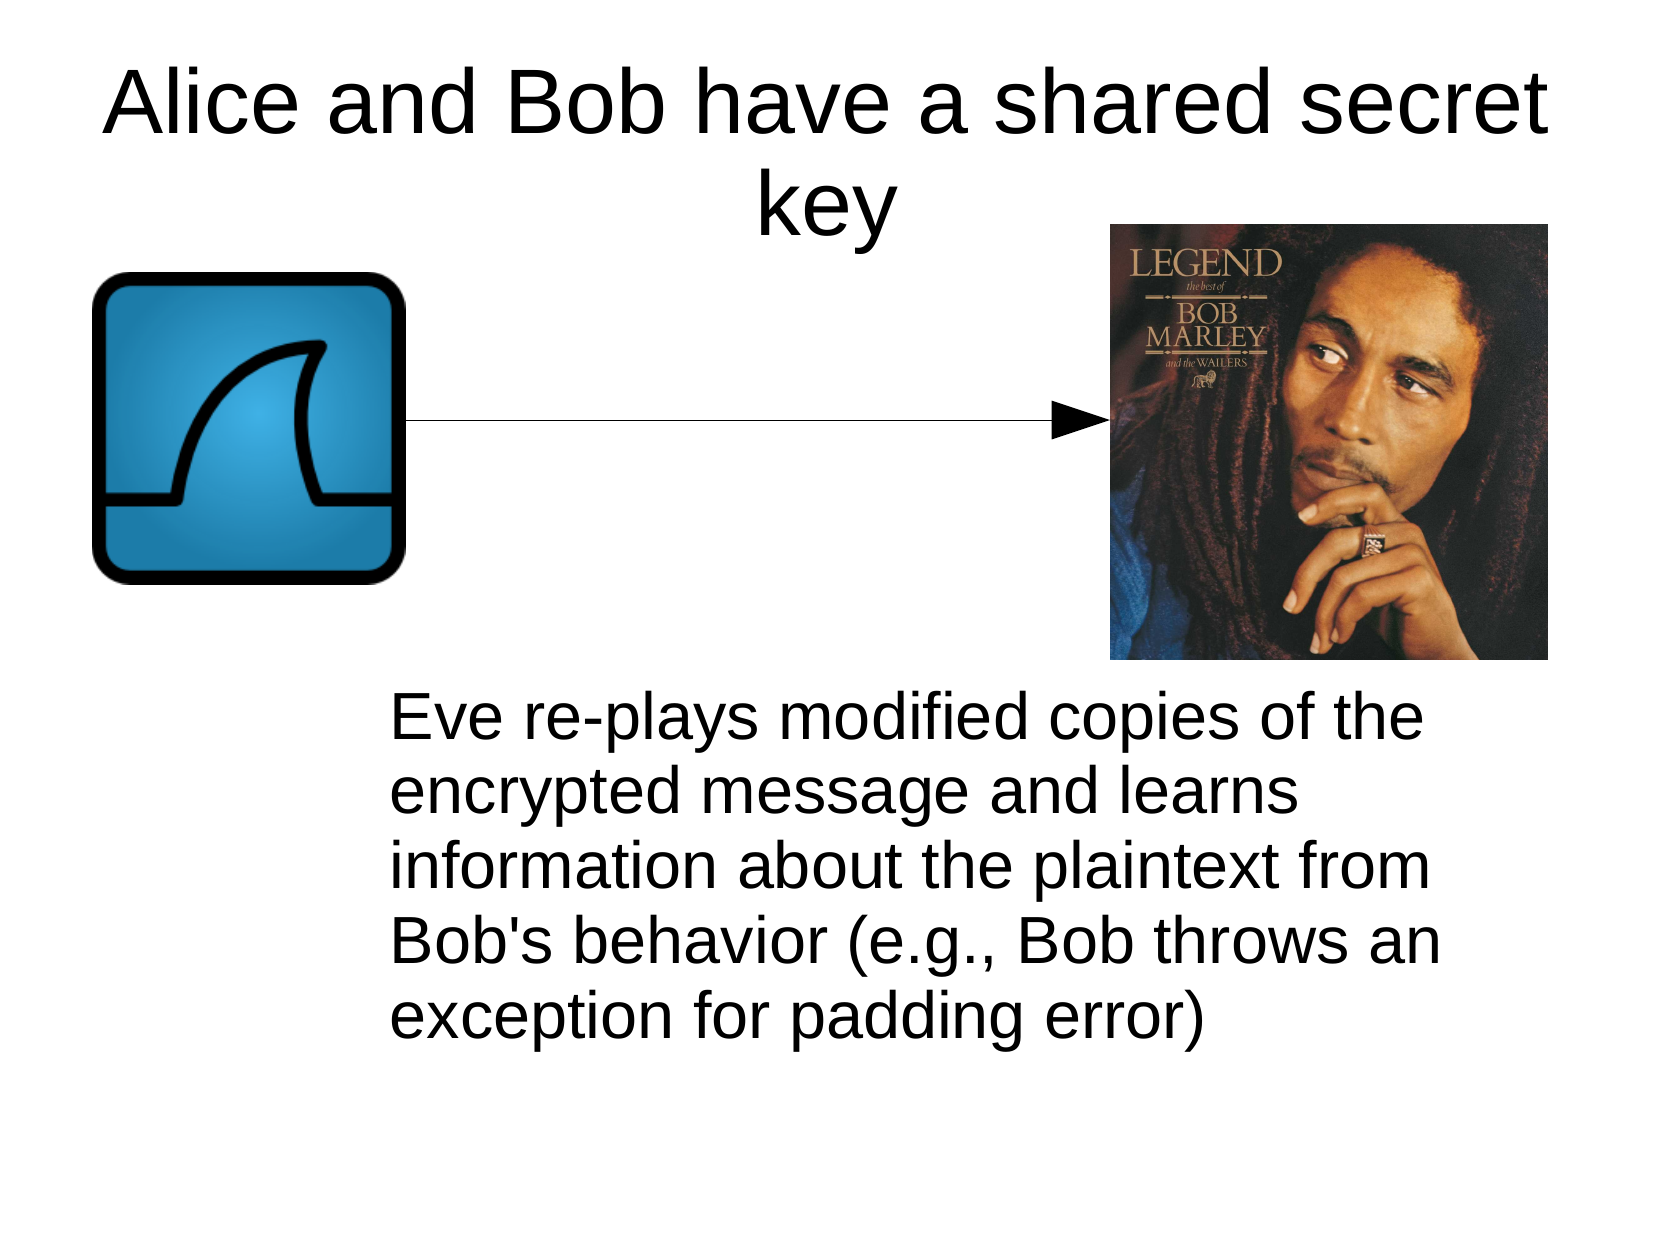

# Alice and Bob have a shared secret key
Eve re-plays modified copies of the encrypted message and learns information about the plaintext from Bob's behavior (e.g., Bob throws an exception for padding error)